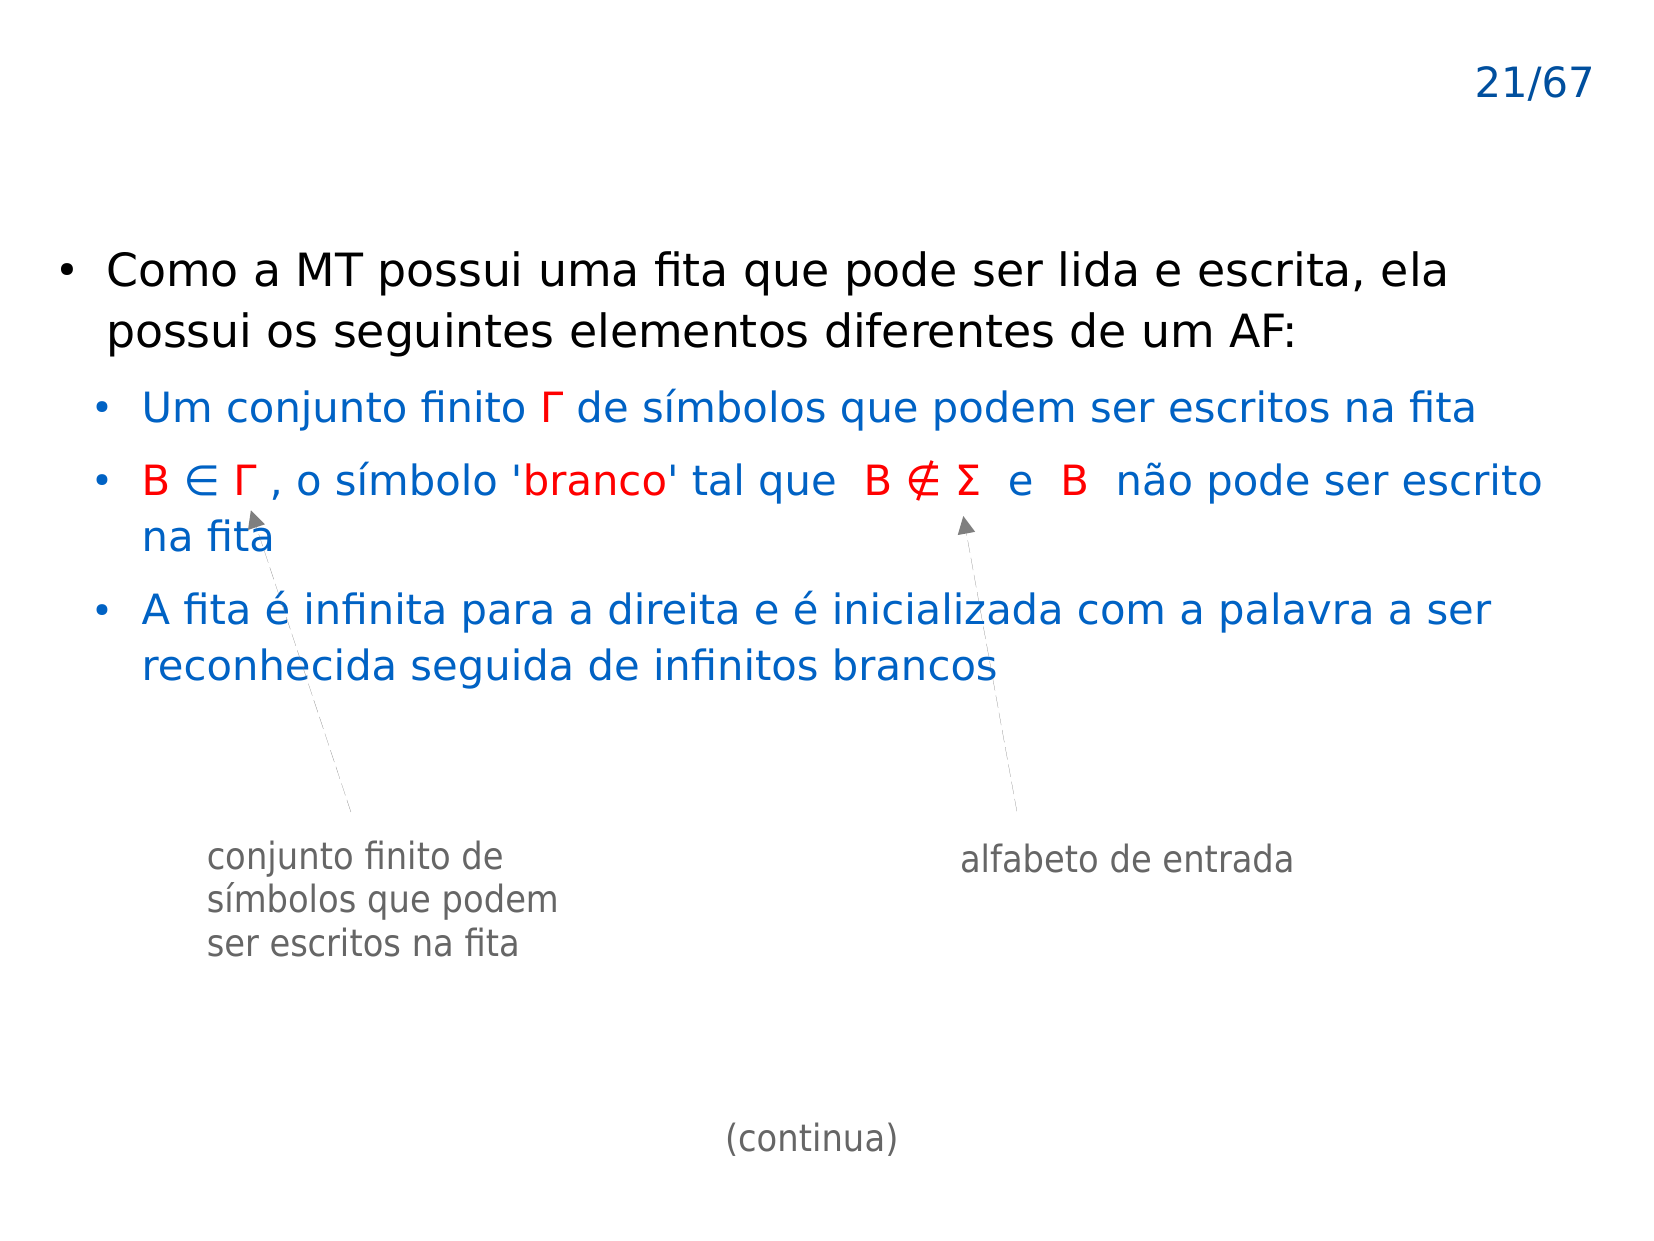

#
21
Como a MT possui uma fita que pode ser lida e escrita, ela possui os seguintes elementos diferentes de um AF:
Um conjunto finito Γ de símbolos que podem ser escritos na fita
B ∈ Γ , o símbolo 'branco' tal que B ∉ Σ e B não pode ser escrito na fita
A fita é infinita para a direita e é inicializada com a palavra a ser reconhecida seguida de infinitos brancos
conjunto finito de símbolos que podem ser escritos na fita
alfabeto de entrada
(continua)